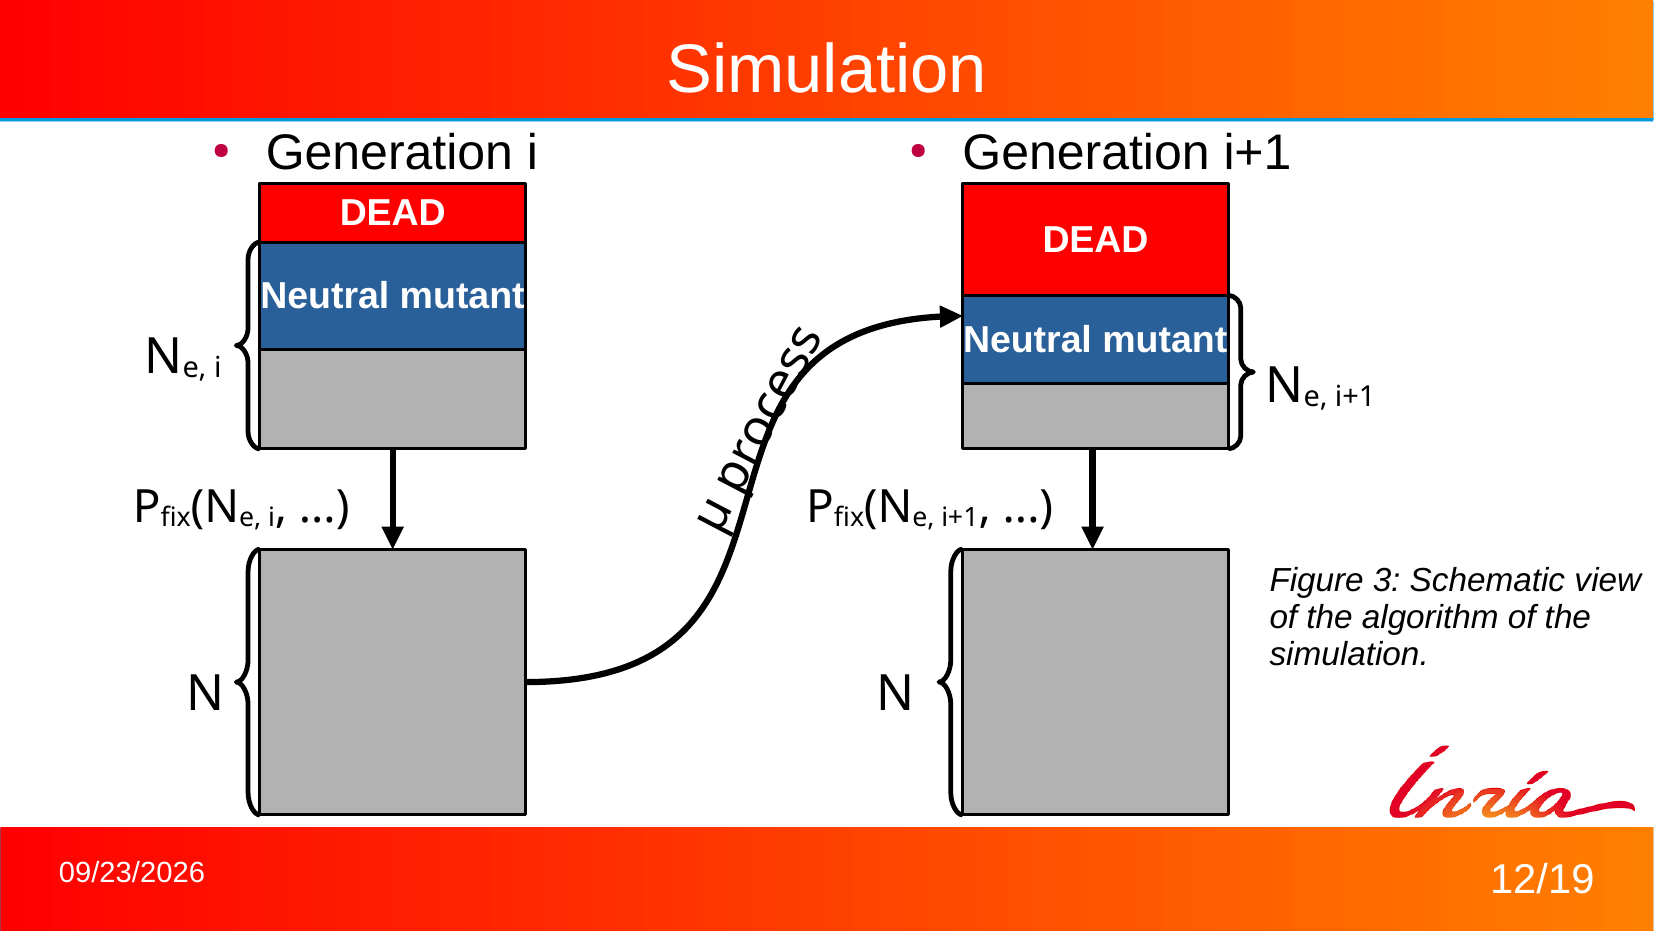

# Simulation
Generation i
Generation i+1
DEAD
Neutral mutant
DEAD
Neutral mutant
Ne, i
Ne, i+1
µ process
Pfix(Ne, i, ...)
Pfix(Ne, i+1, ...)
Figure 3: Schematic view of the algorithm of the simulation.
N
N
12